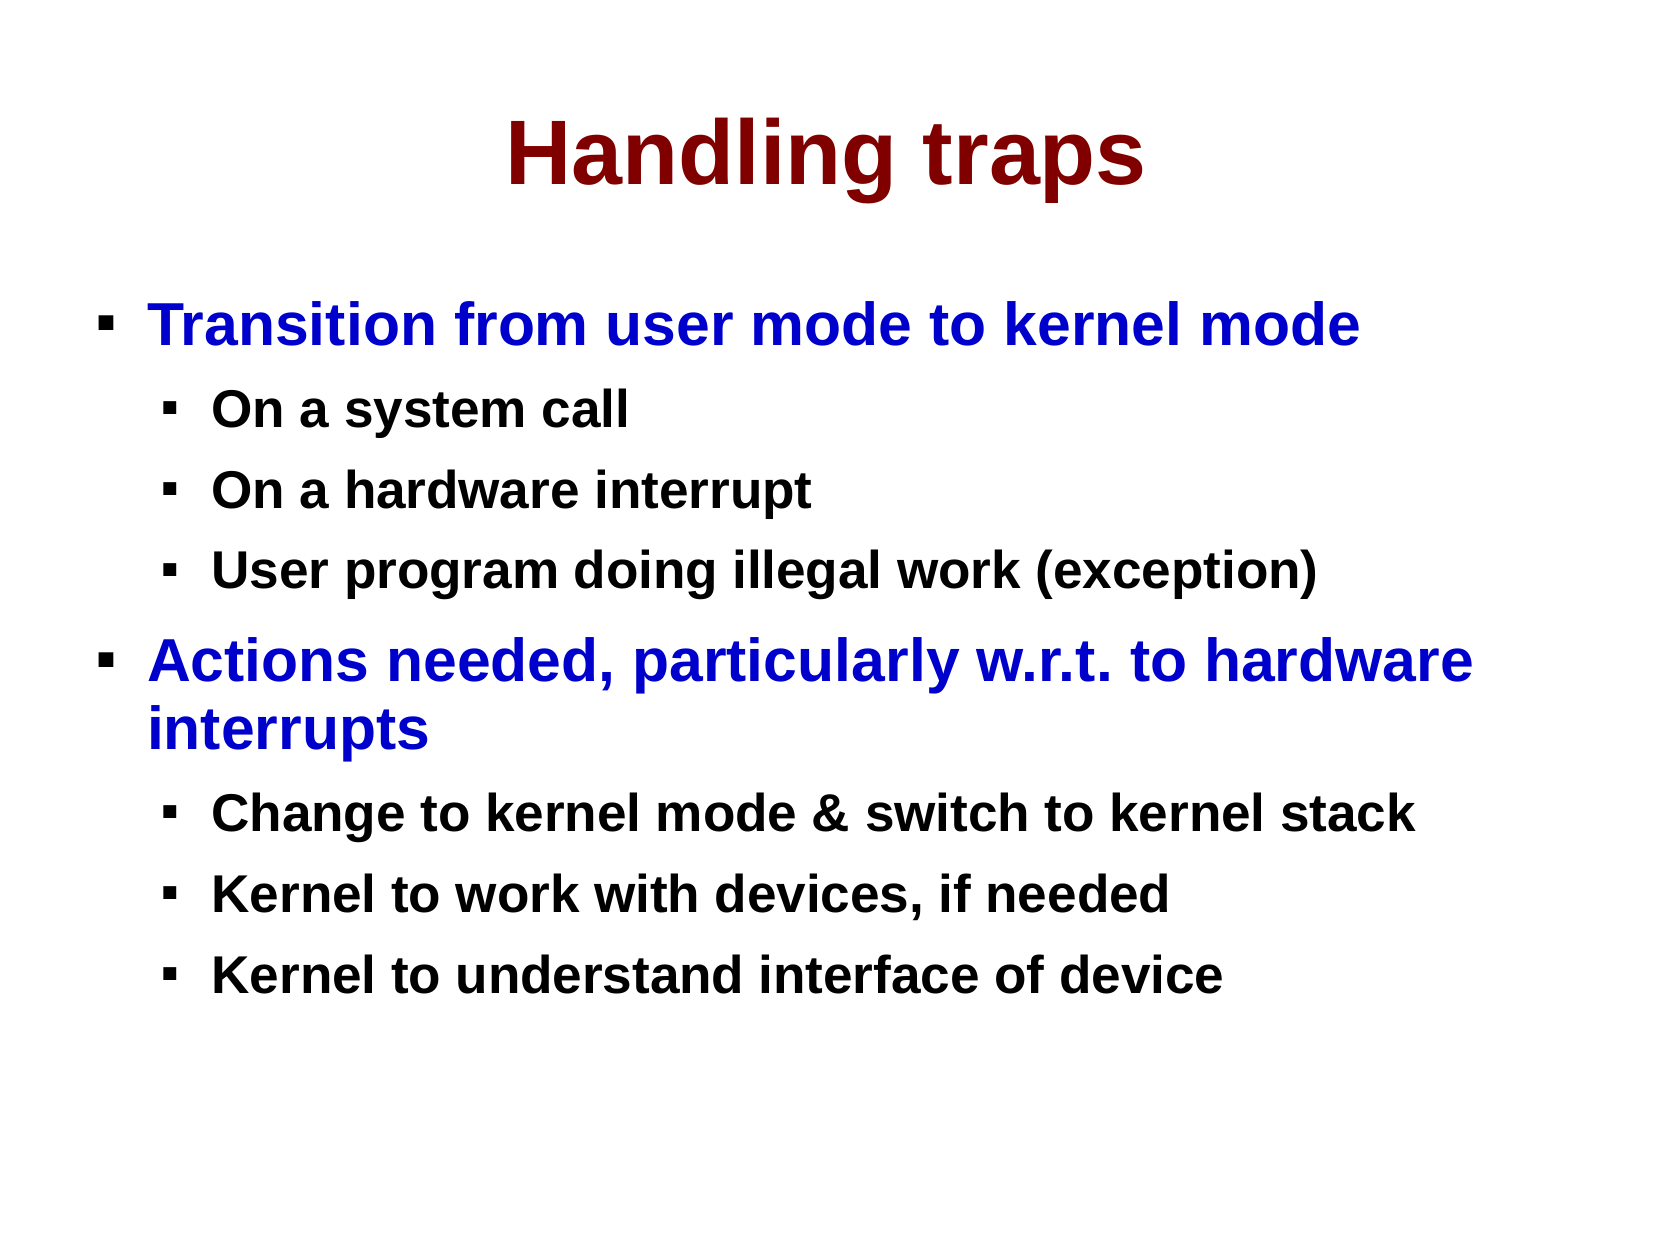

# Handling traps
Transition from user mode to kernel mode
On a system call
On a hardware interrupt
User program doing illegal work (exception)
Actions needed, particularly w.r.t. to hardware interrupts
Change to kernel mode & switch to kernel stack
Kernel to work with devices, if needed
Kernel to understand interface of device